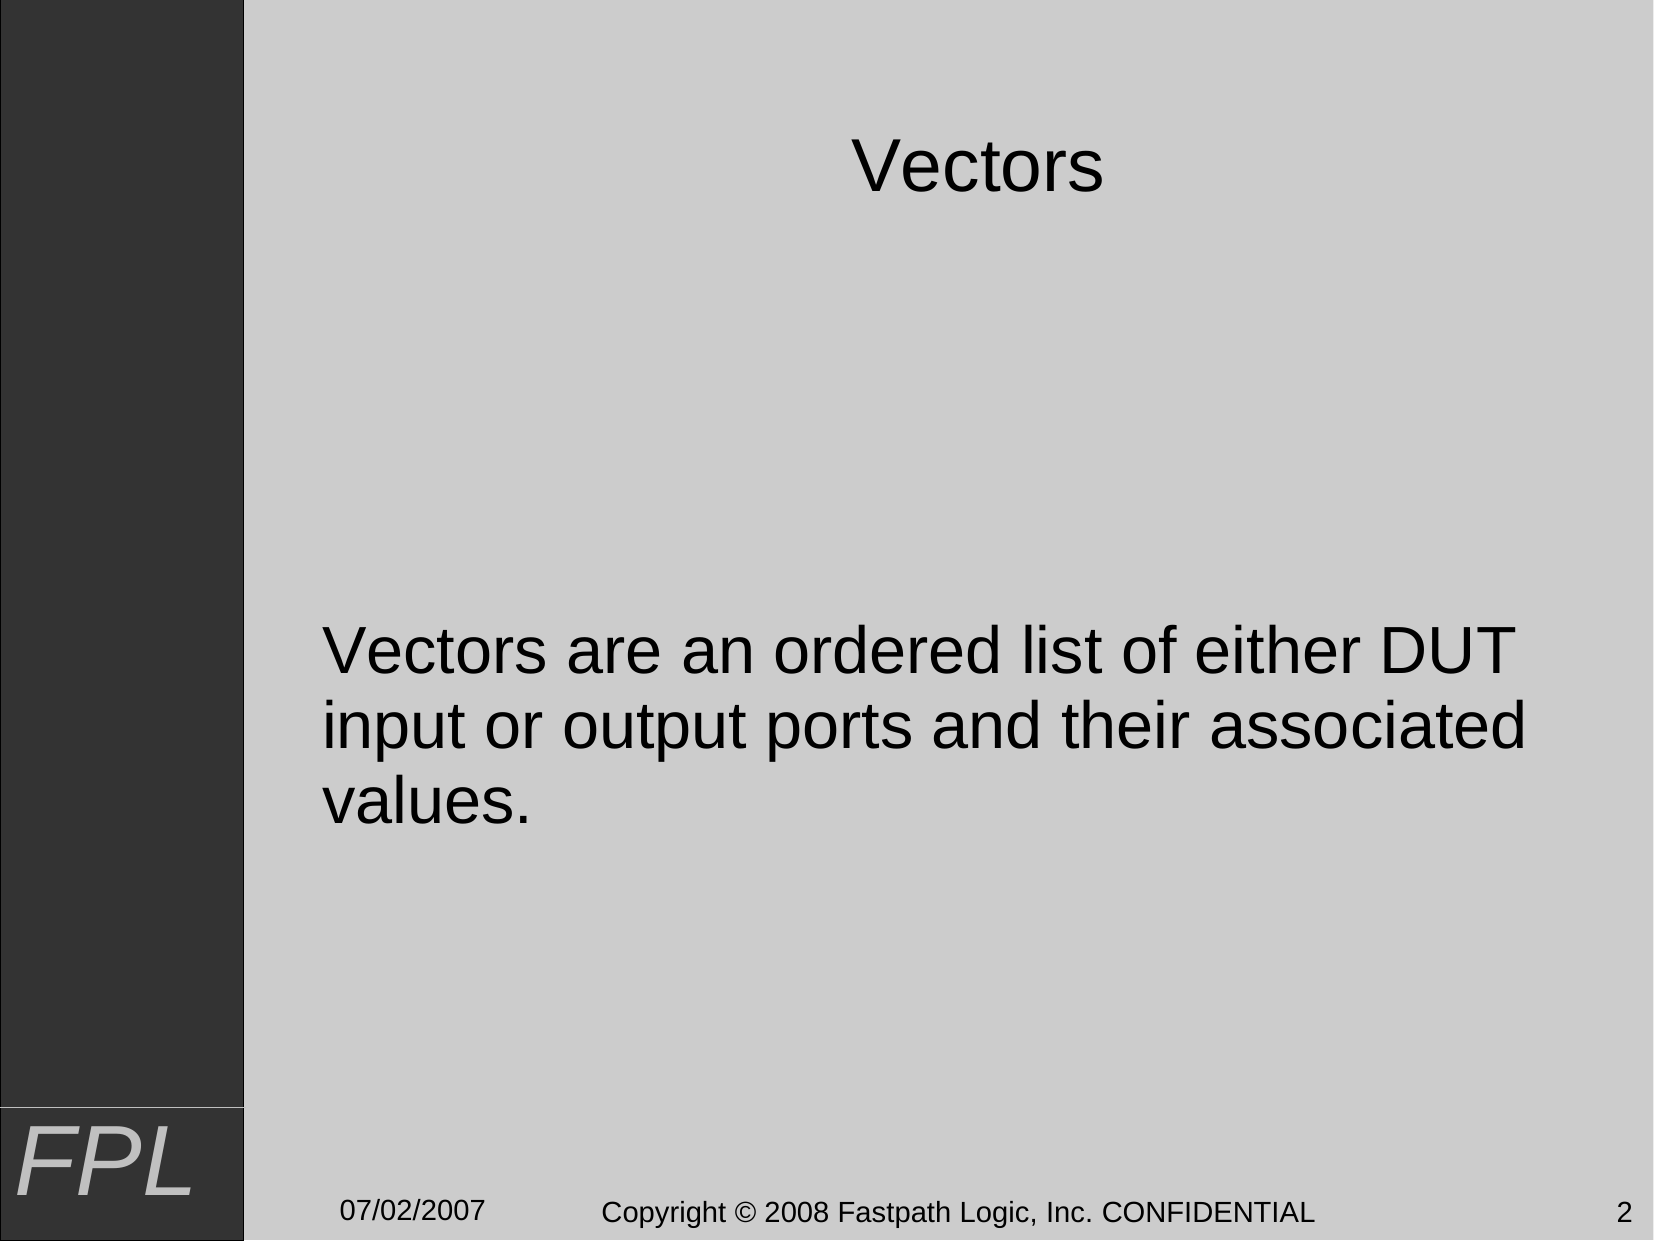

# Vectors
Vectors are an ordered list of either DUT input or output ports and their associated values.
07/02/2007
2
© 2007 FASTPATH LOGIC INC.